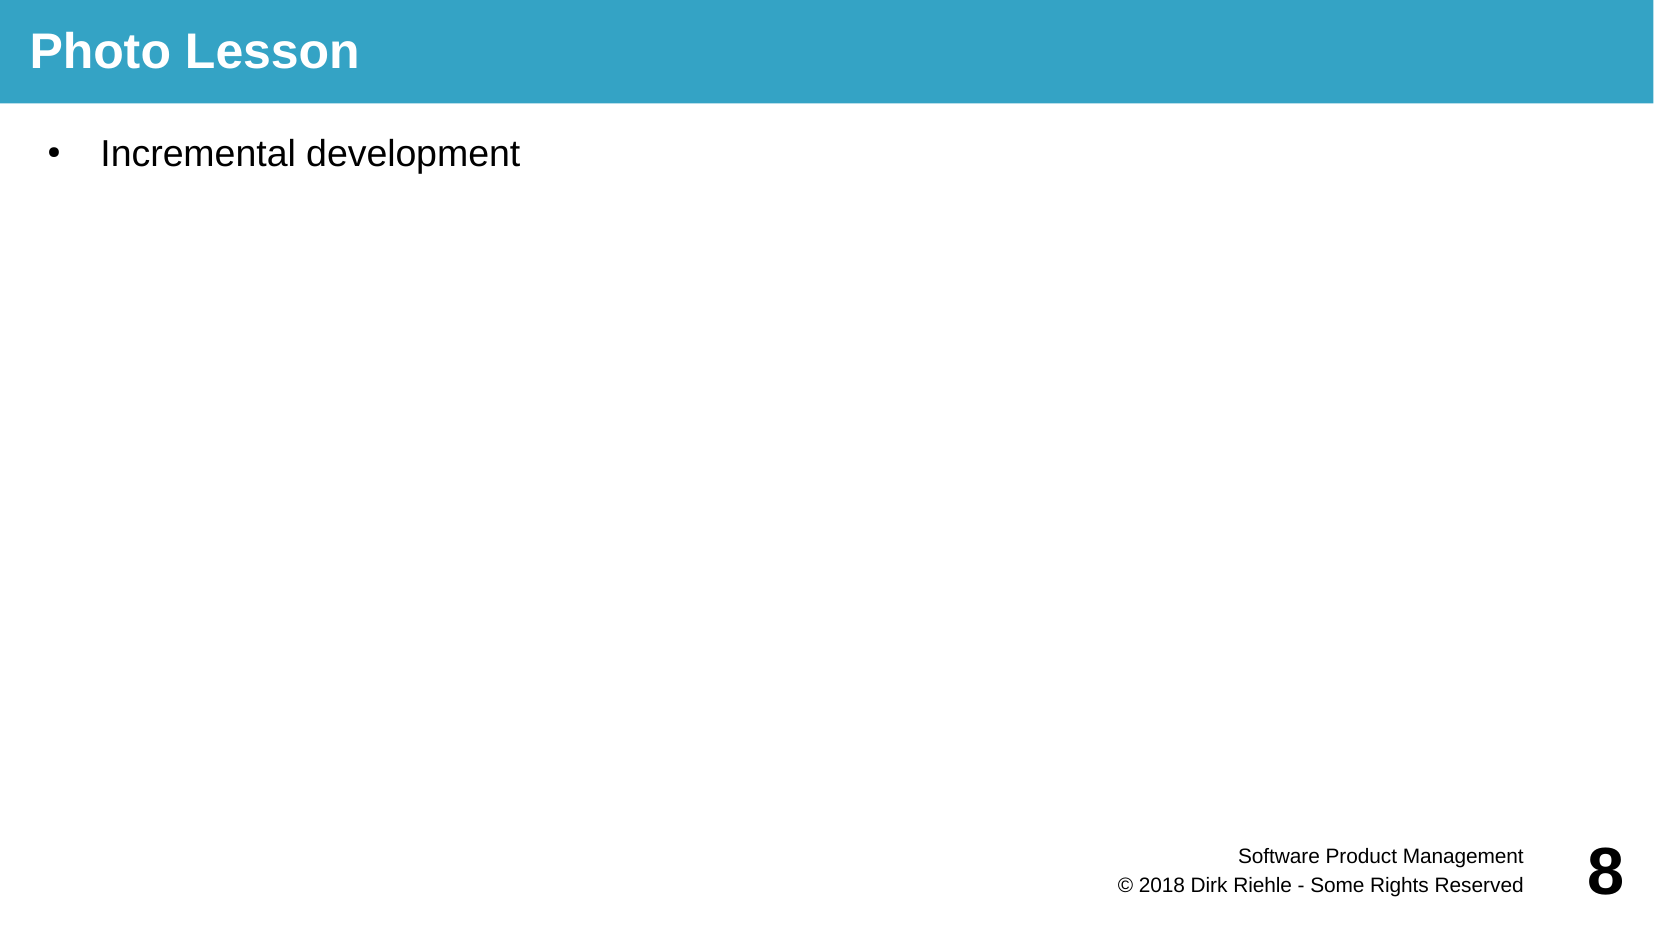

# Photo Lesson
Incremental development
Software Product Management
8
© 2018 Dirk Riehle - Some Rights Reserved